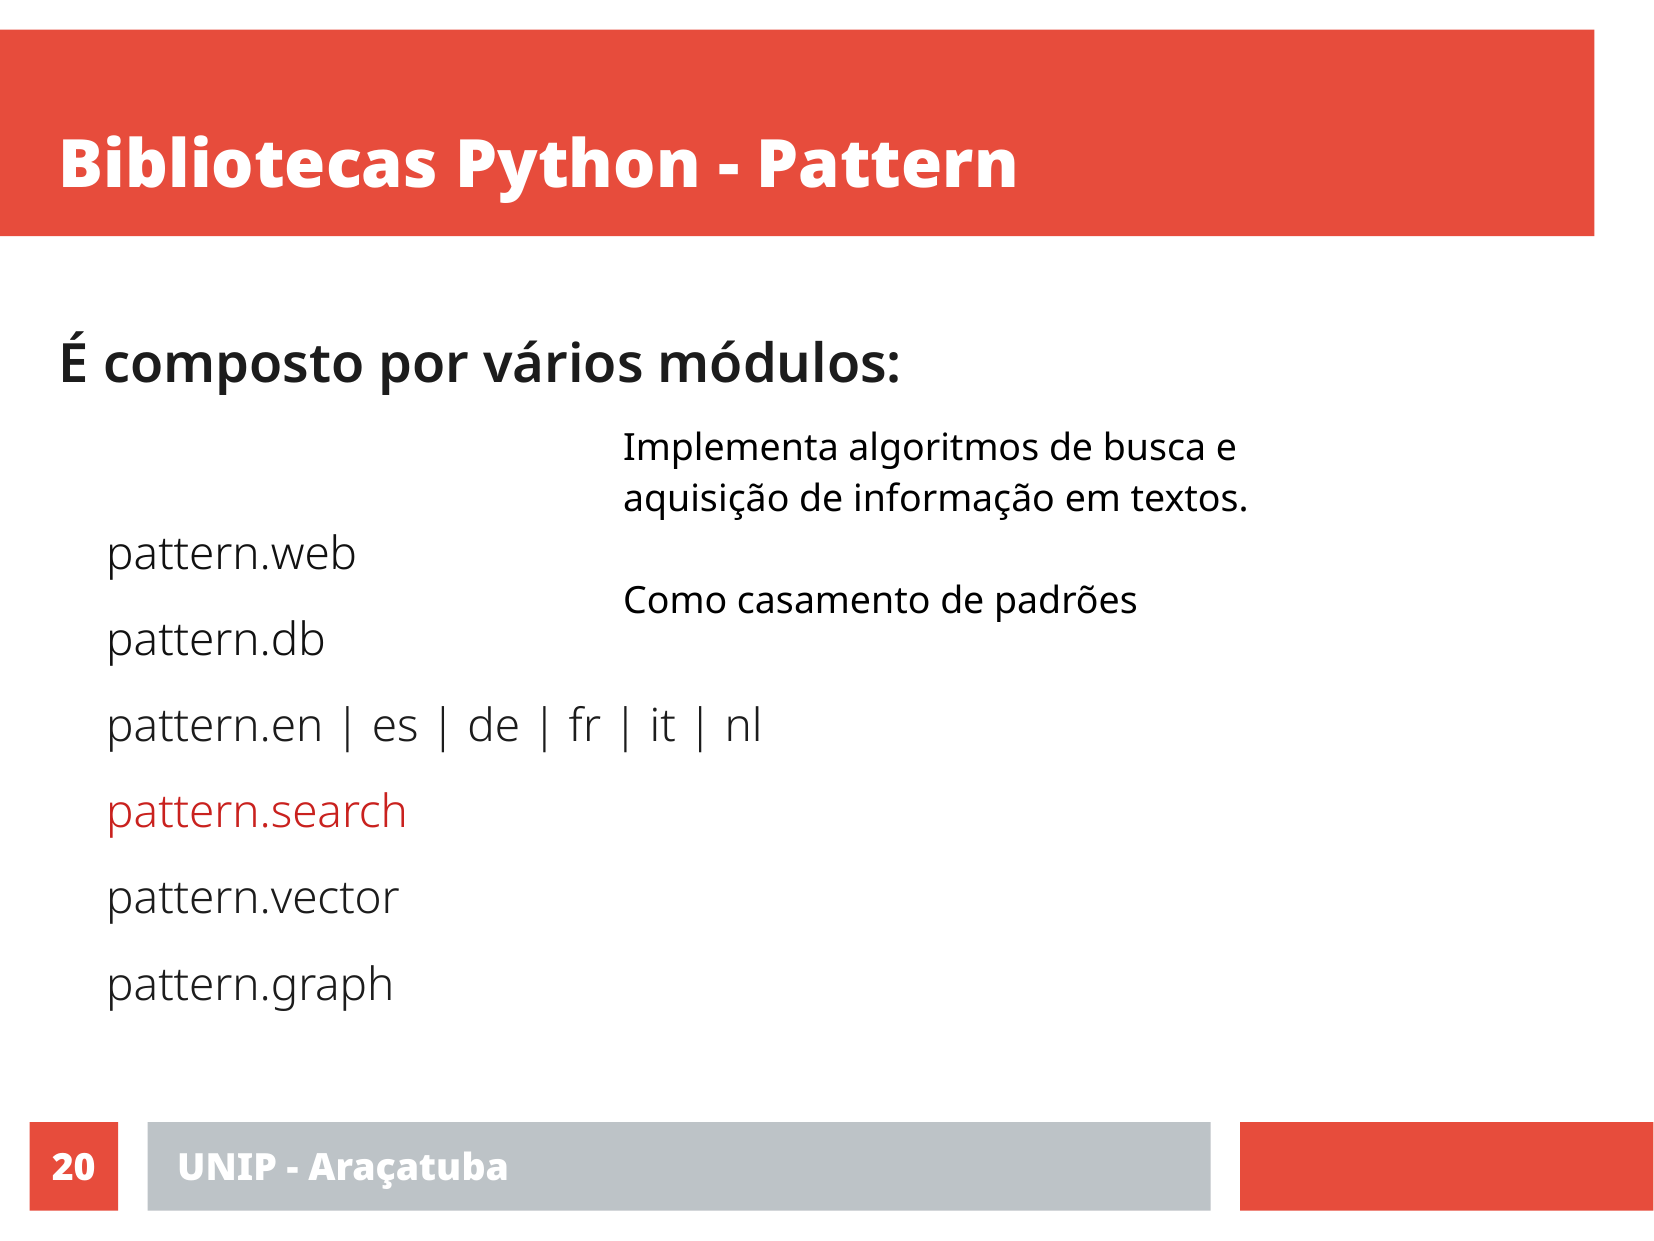

# Bibliotecas Python - Pattern
É composto por vários módulos:
pattern.web
pattern.db
pattern.en | es | de | fr | it | nl
pattern.search
pattern.vector
pattern.graph
Implementa algoritmos de busca e aquisição de informação em textos.
Como casamento de padrões
20
UNIP - Araçatuba